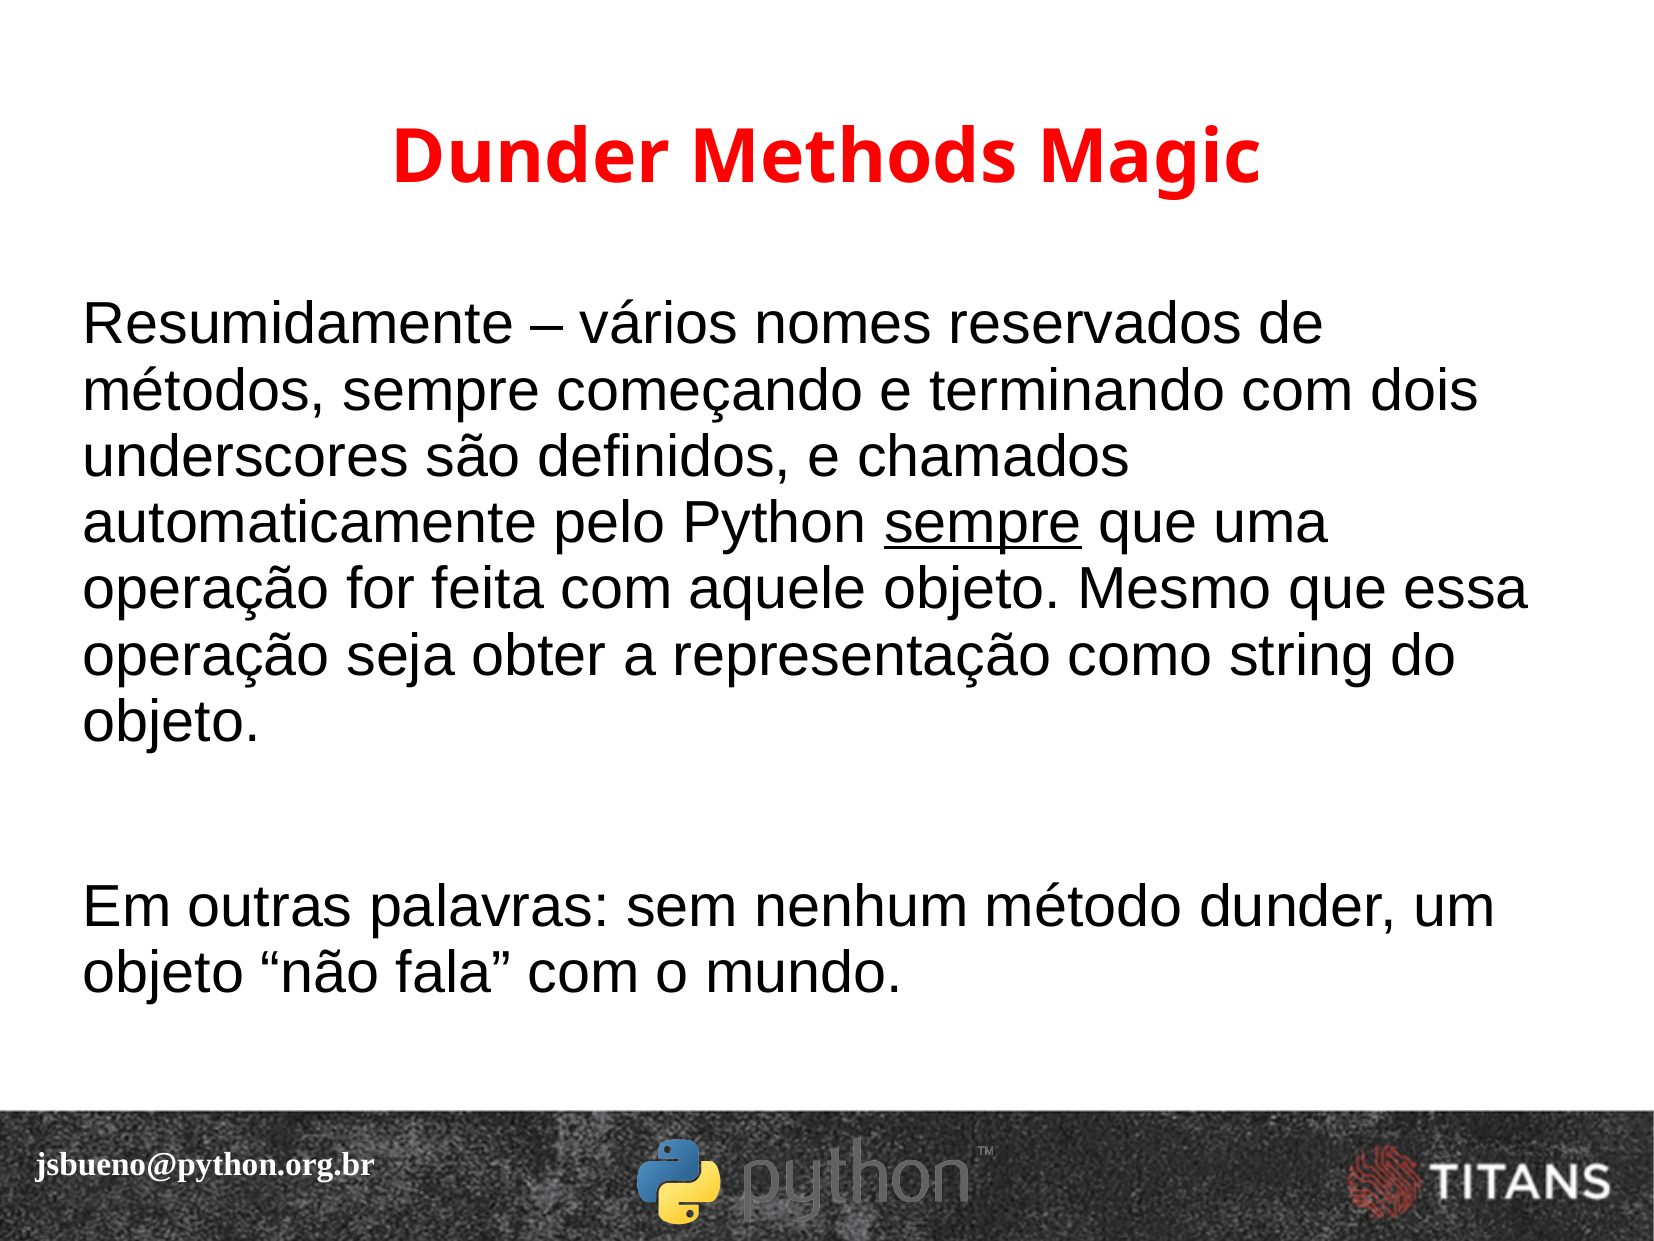

# Dunder Methods Magic
Resumidamente – vários nomes reservados de métodos, sempre começando e terminando com dois underscores são definidos, e chamados automaticamente pelo Python sempre que uma operação for feita com aquele objeto. Mesmo que essa operação seja obter a representação como string do objeto.
Em outras palavras: sem nenhum método dunder, um objeto “não fala” com o mundo.